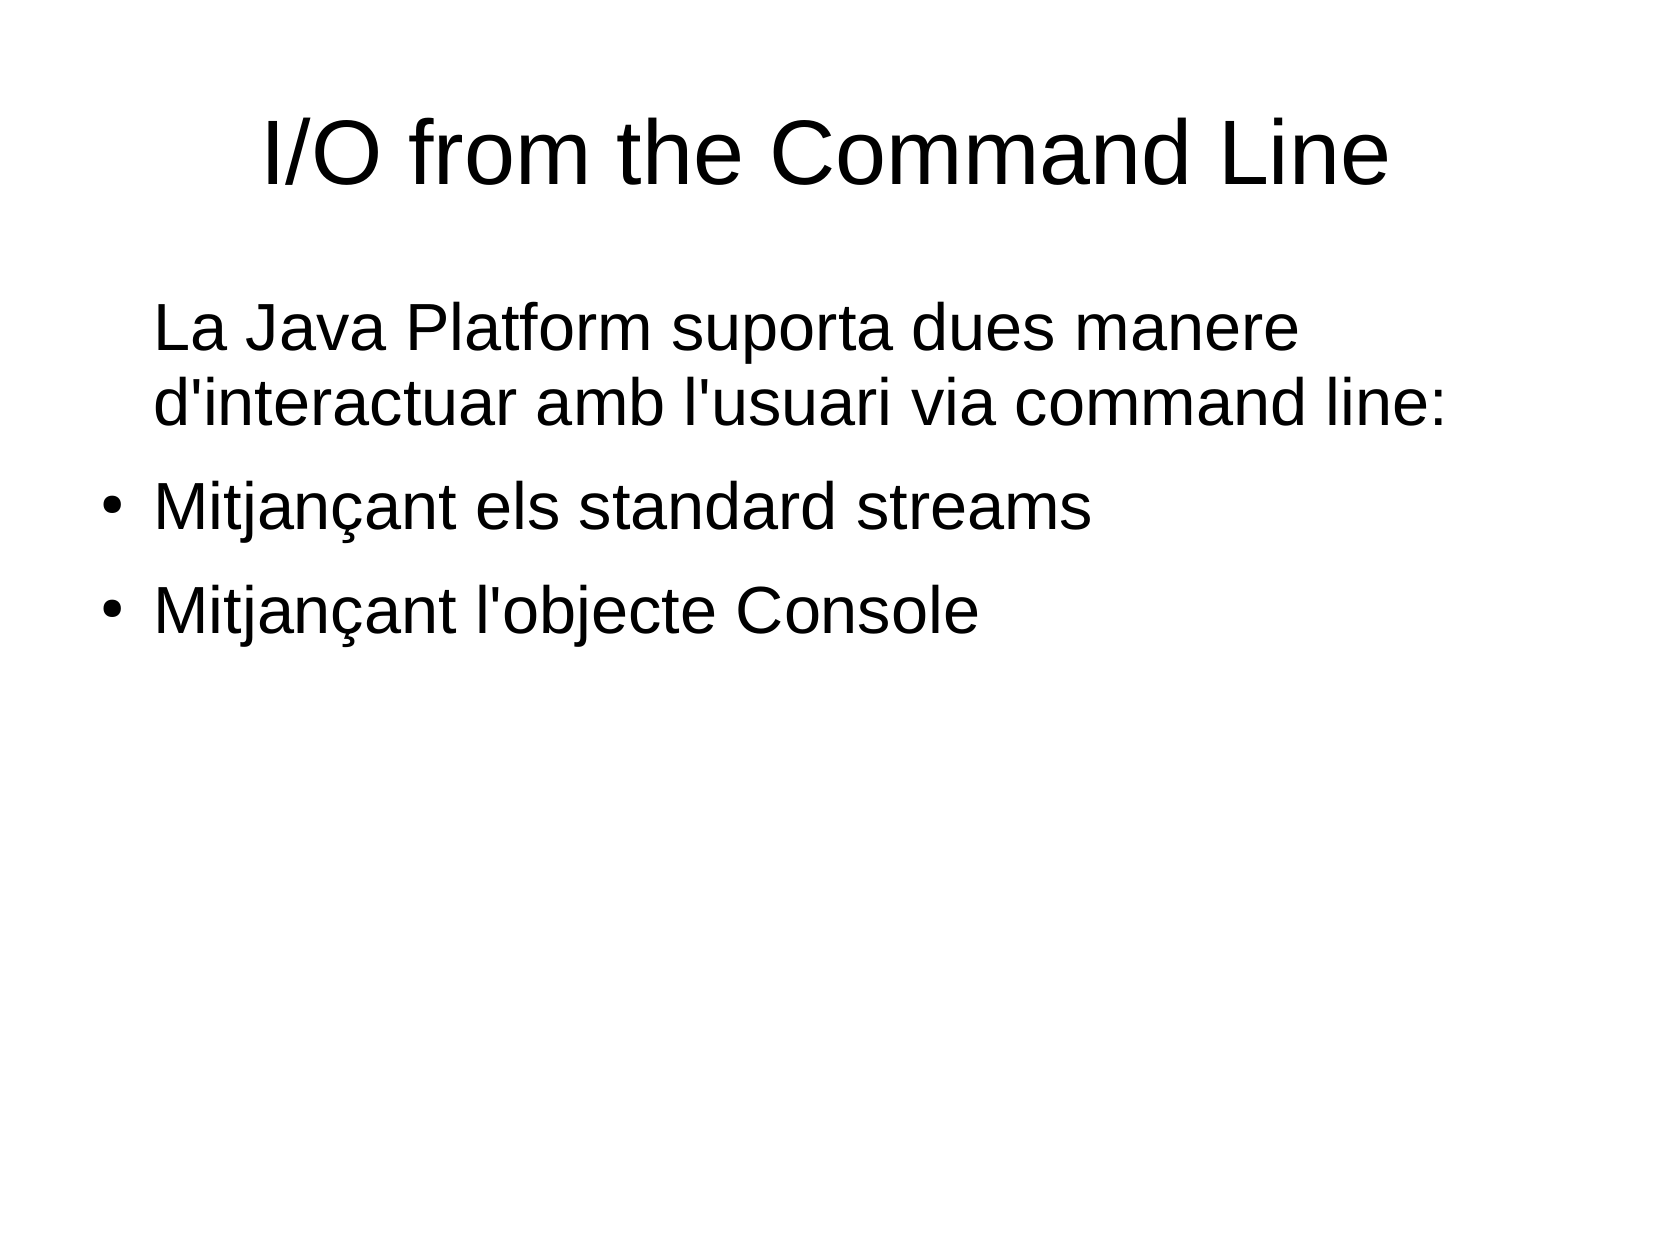

# I/O from the Command Line
La Java Platform suporta dues manere d'interactuar amb l'usuari via command line:
Mitjançant els standard streams
Mitjançant l'objecte Console